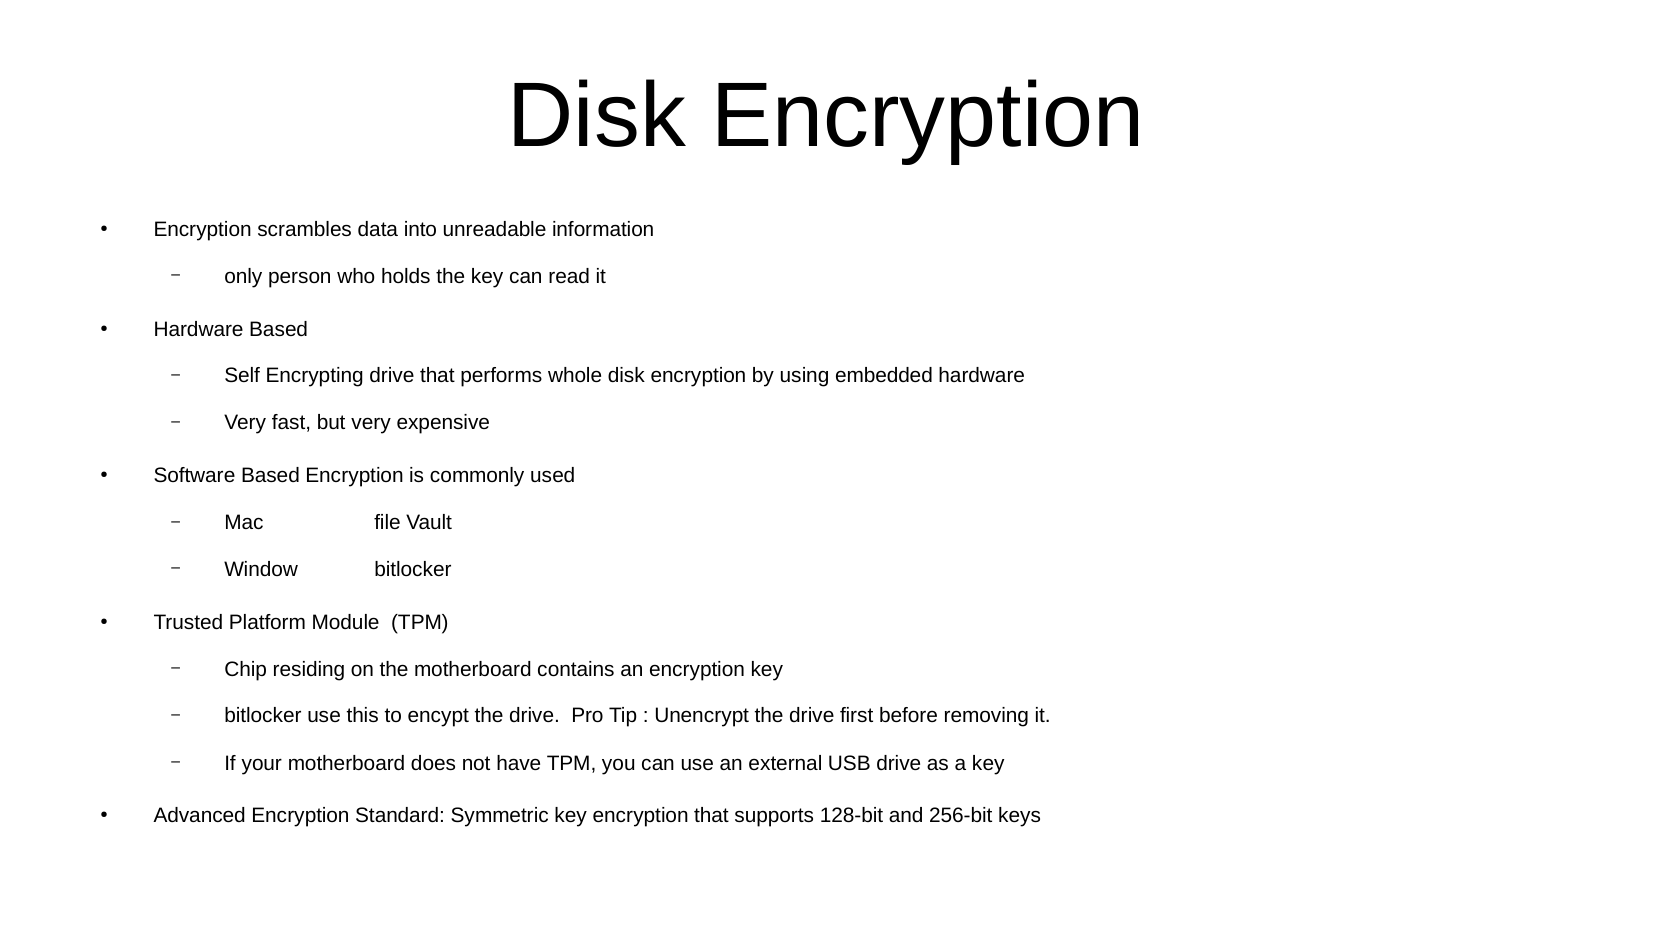

# Disk Encryption
Encryption scrambles data into unreadable information
only person who holds the key can read it
Hardware Based
Self Encrypting drive that performs whole disk encryption by using embedded hardware
Very fast, but very expensive
Software Based Encryption is commonly used
Mac 		file Vault
Window 	bitlocker
Trusted Platform Module (TPM)
Chip residing on the motherboard contains an encryption key
bitlocker use this to encypt the drive. Pro Tip : Unencrypt the drive first before removing it.
If your motherboard does not have TPM, you can use an external USB drive as a key
Advanced Encryption Standard: Symmetric key encryption that supports 128-bit and 256-bit keys